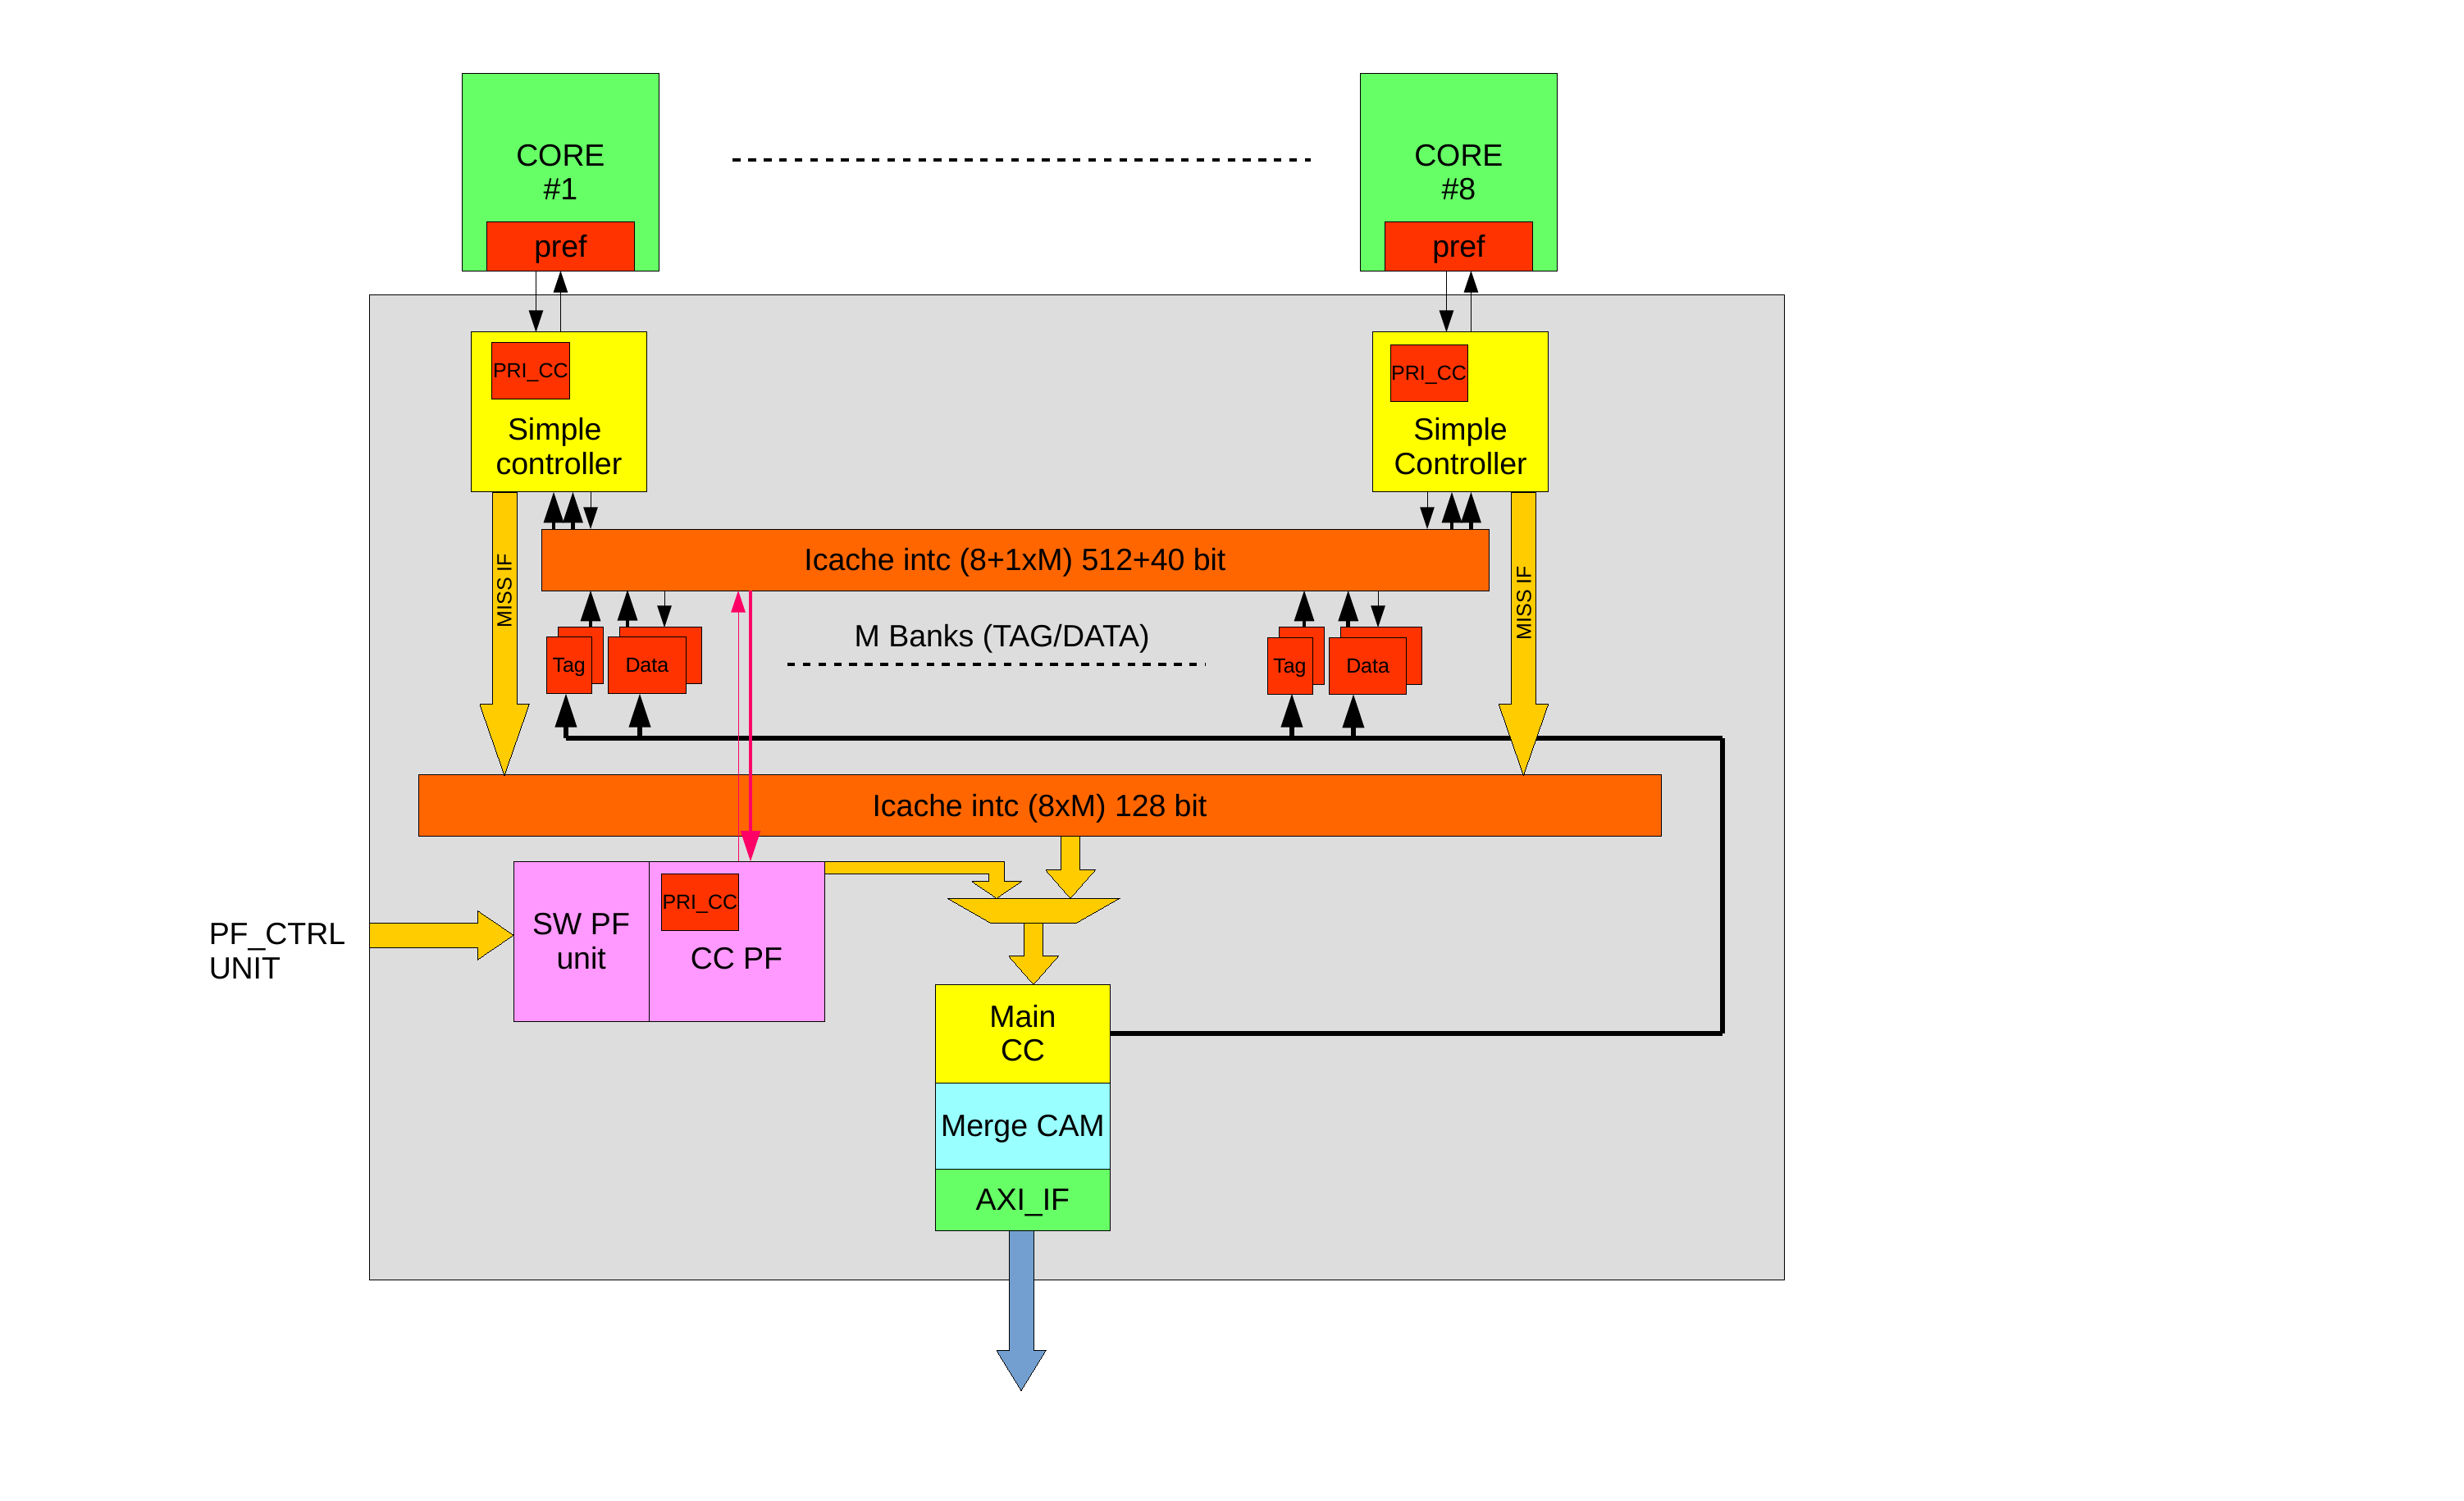

CORE
#1
pref
CORE
#8
pref
Simple
controller
Simple
Controller
PRI_CC
PRI_CC
Icache intc (8+1xM) 512+40 bit
MISS IF
MISS IF
M Banks (TAG/DATA)
Tag
Data
Tag
Data
Icache intc (8xM) 128 bit
SW PF
unit
CC PF
PRI_CC
PF_CTRL
UNIT
Main
CC
Merge CAM
AXI_IF